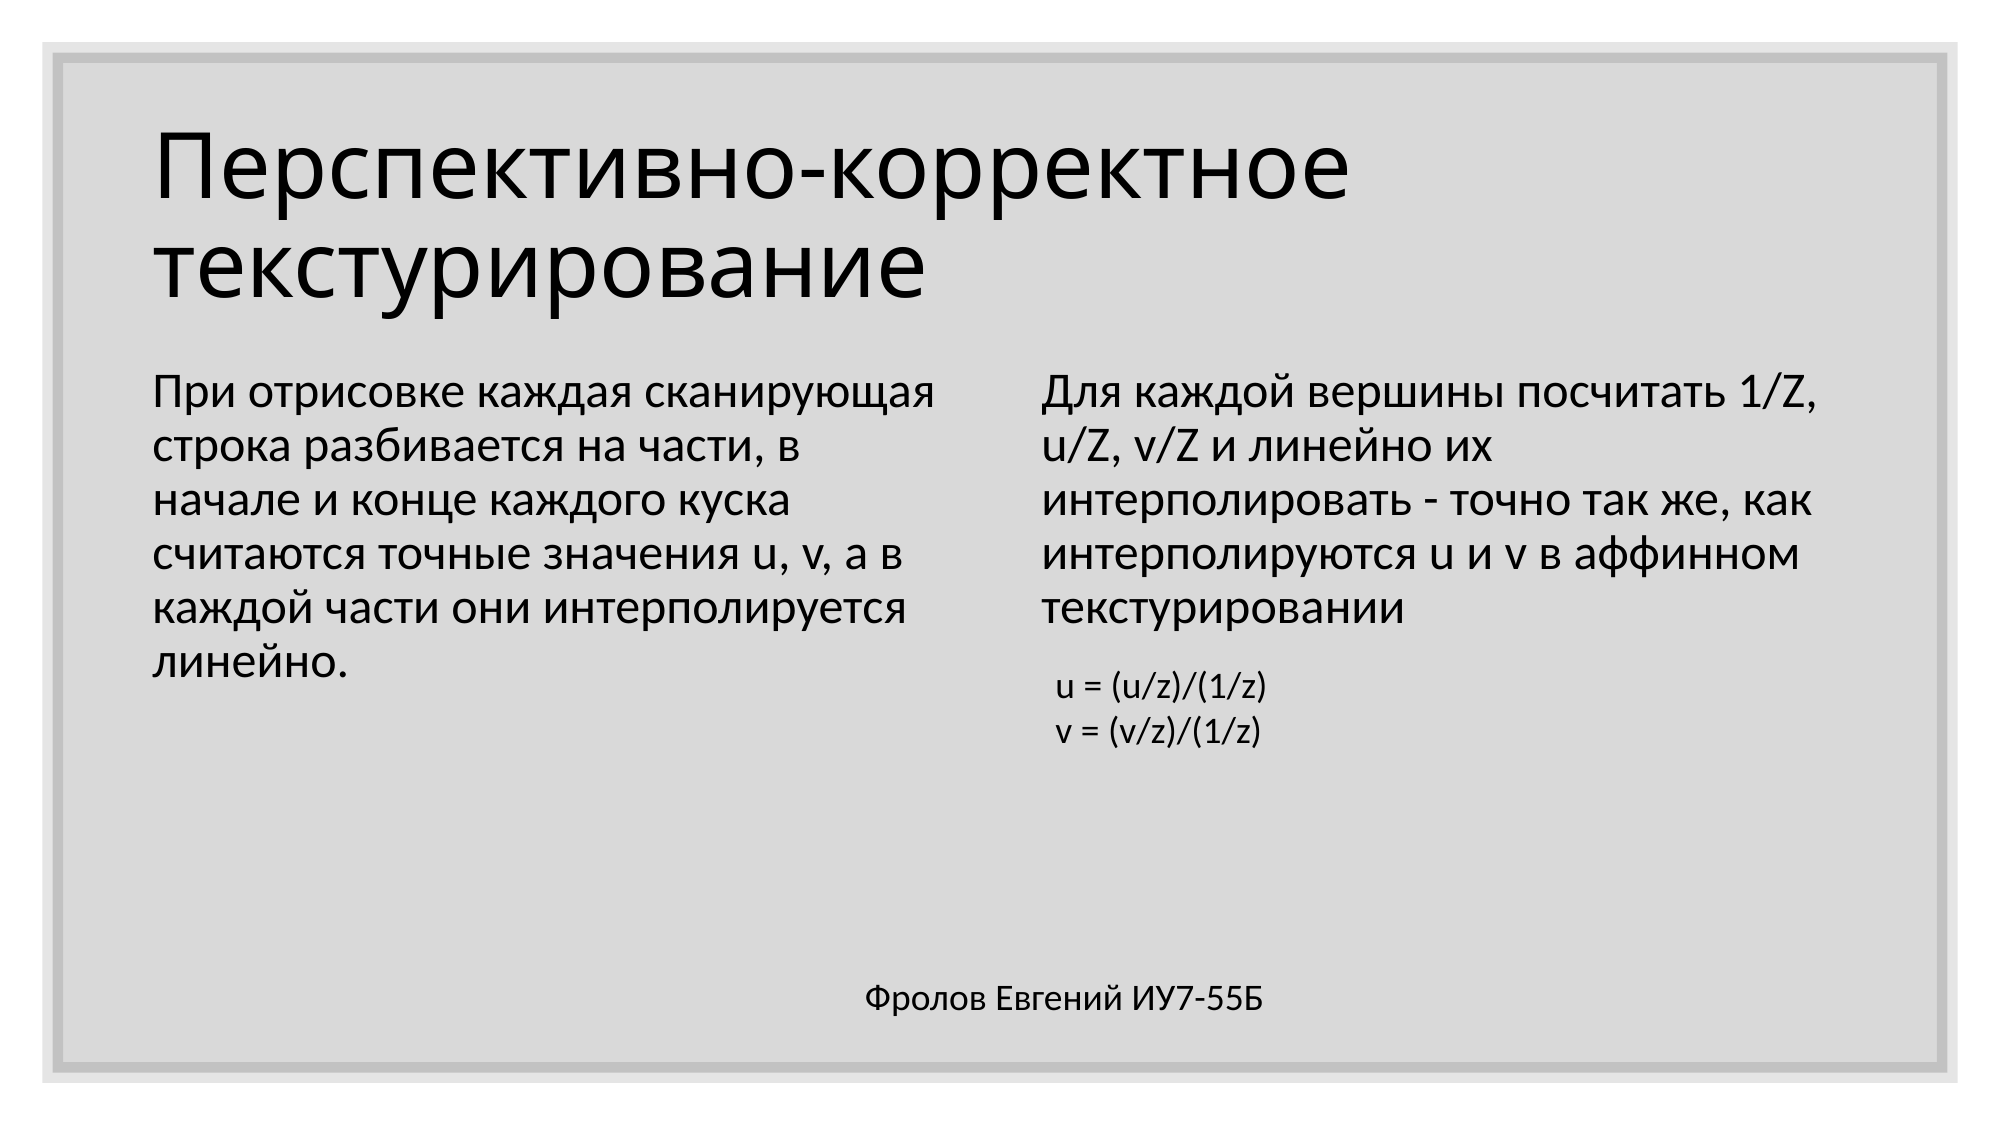

# Перспективно-корректное текстурирование
При отрисовке каждая сканирующая строка разбивается на части, в начале и конце каждого куска считаются точные значения u, v, а в каждой части они интерполируется линейно.
Для каждой вершины посчитать 1/Z, u/Z, v/Z и линейно их интерполировать - точно так же, как интерполируются u и v в аффинном текстурировании
u = (u/z)/(1/z)
v = (v/z)/(1/z)
                                                                                                    Фролов Евгений ИУ7-55Б